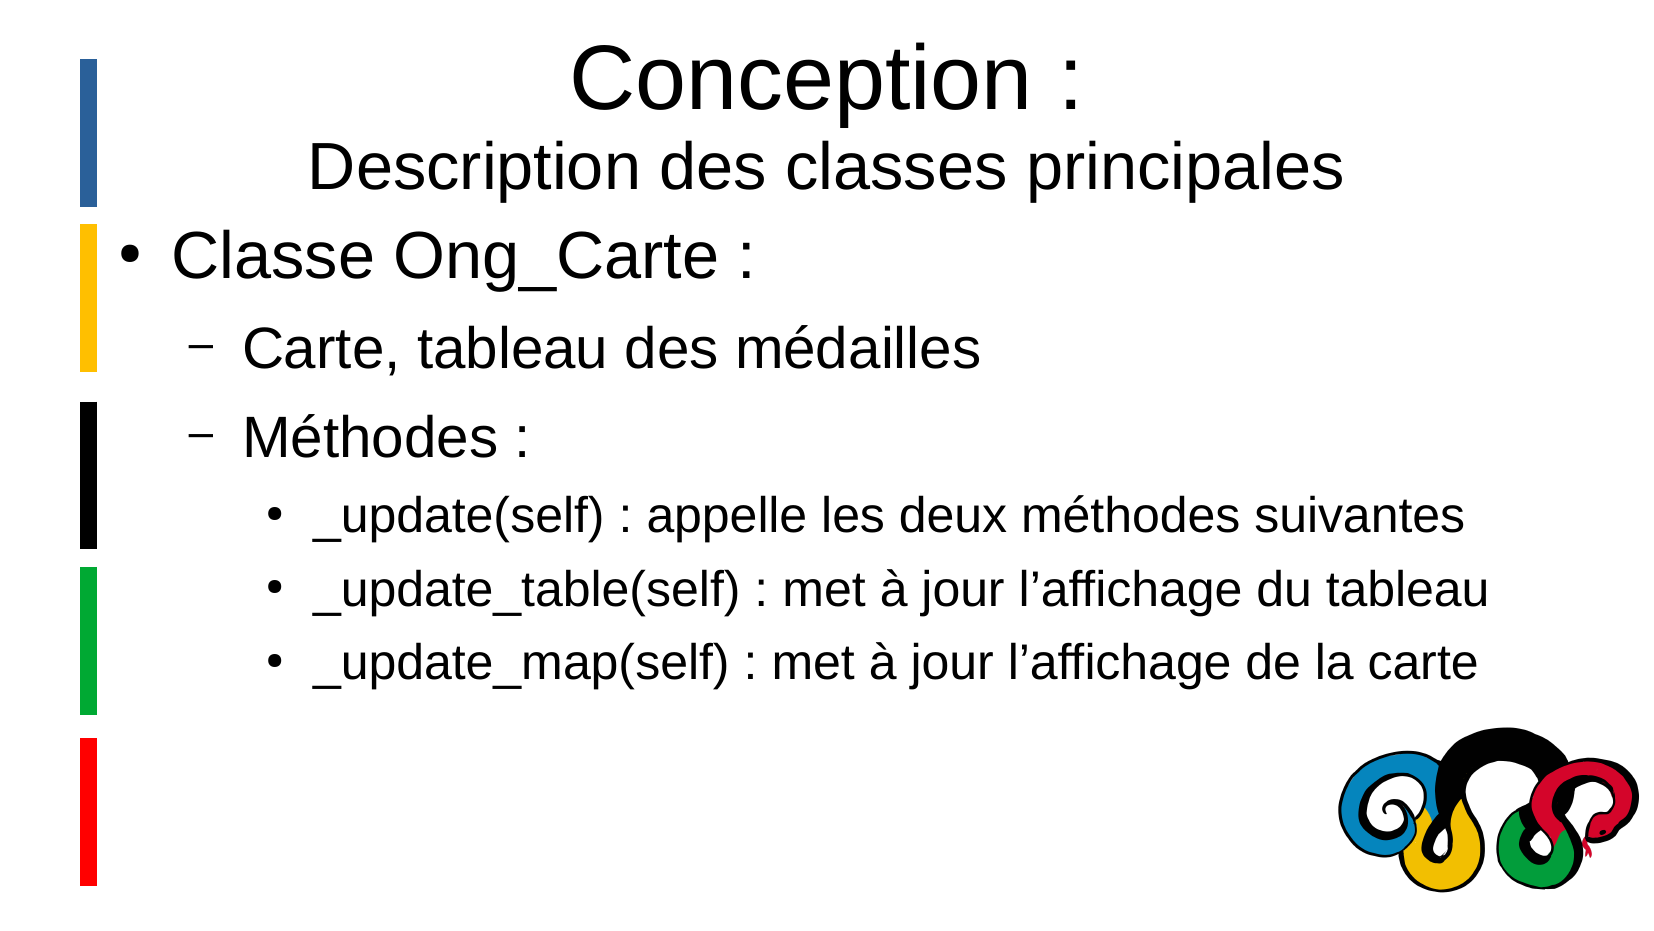

# Conception : Description des classes principales
Classe Ong_Carte :
Carte, tableau des médailles
Méthodes :
_update(self) : appelle les deux méthodes suivantes
_update_table(self) : met à jour l’affichage du tableau
_update_map(self) : met à jour l’affichage de la carte